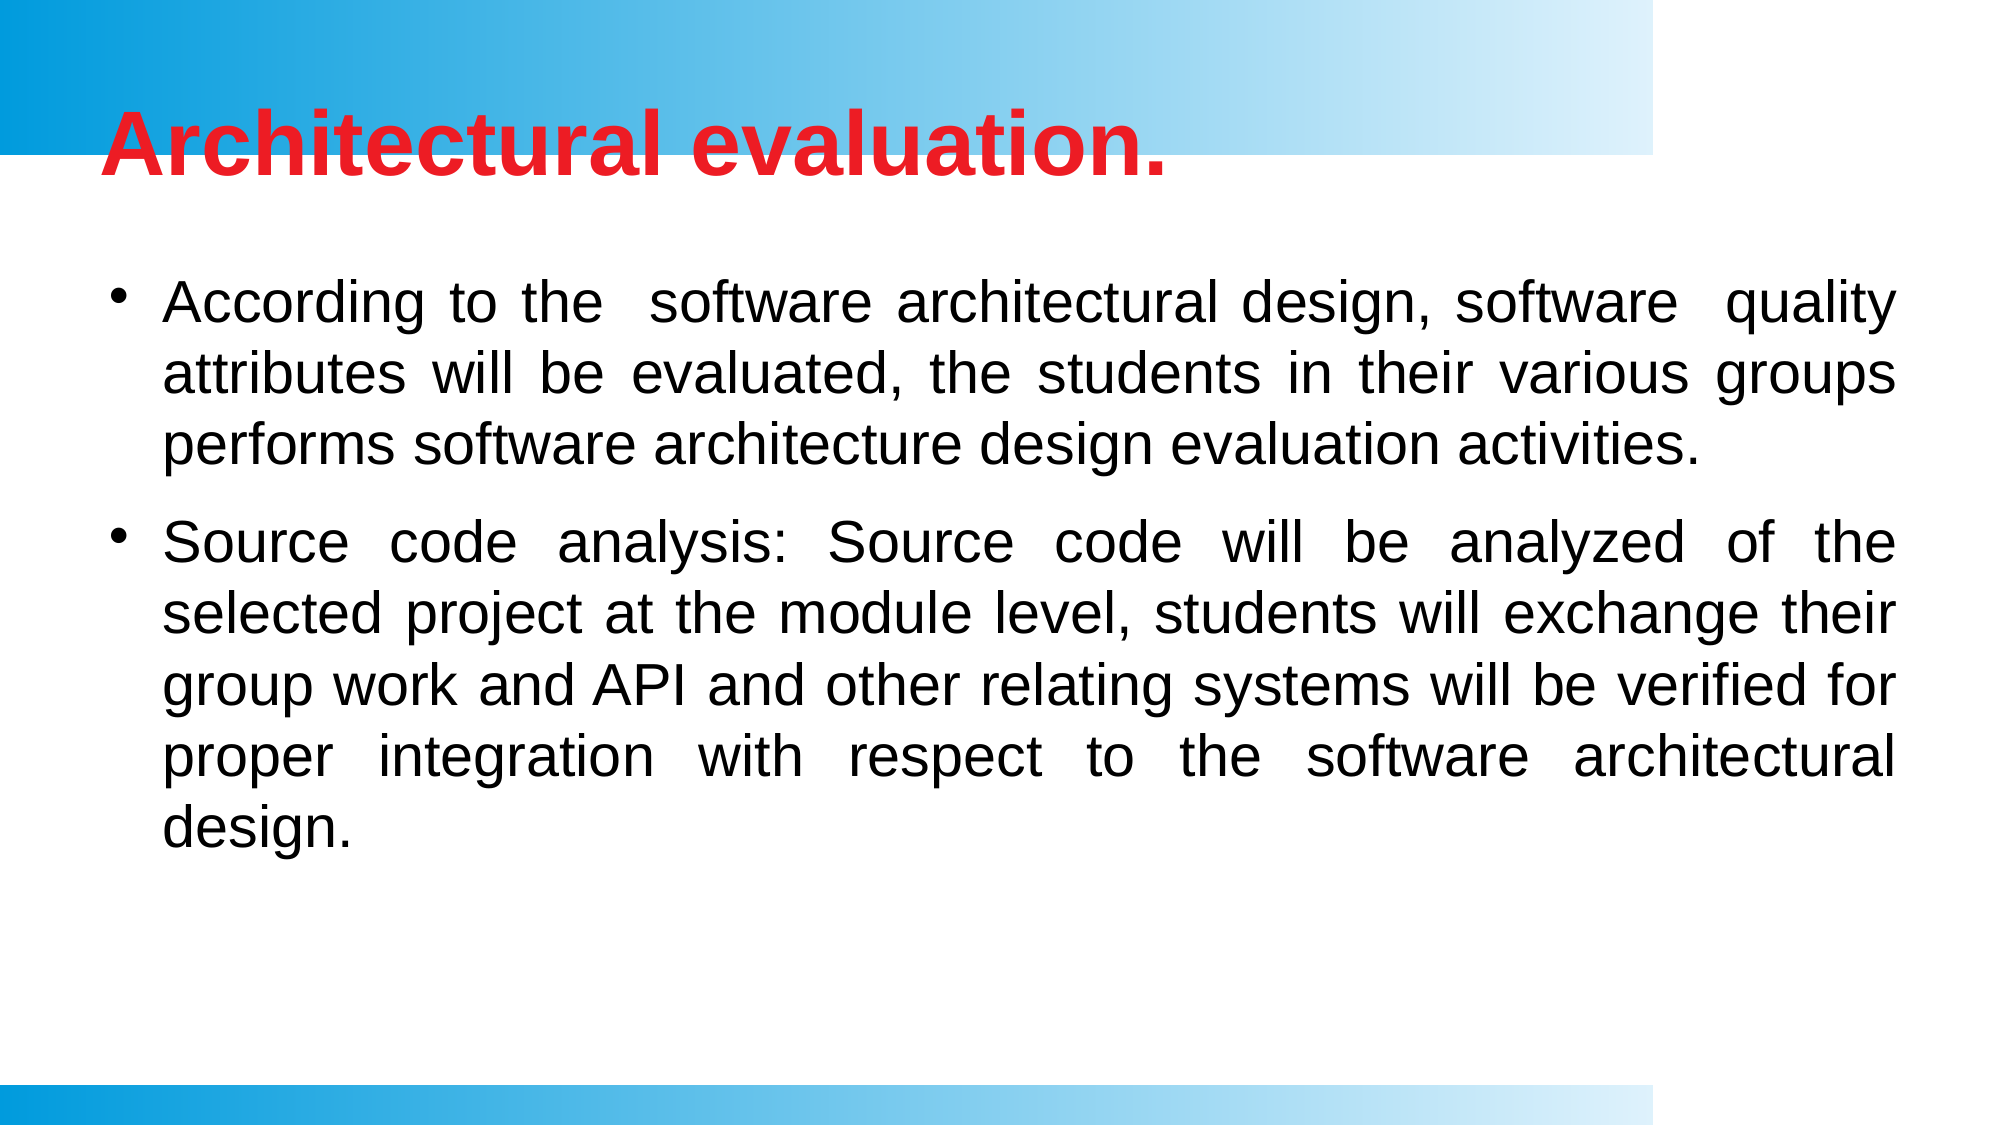

# Architectural evaluation.
According to the software architectural design, software quality attributes will be evaluated, the students in their various groups performs software architecture design evaluation activities.
Source code analysis: Source code will be analyzed of the selected project at the module level, students will exchange their group work and API and other relating systems will be verified for proper integration with respect to the software architectural design.